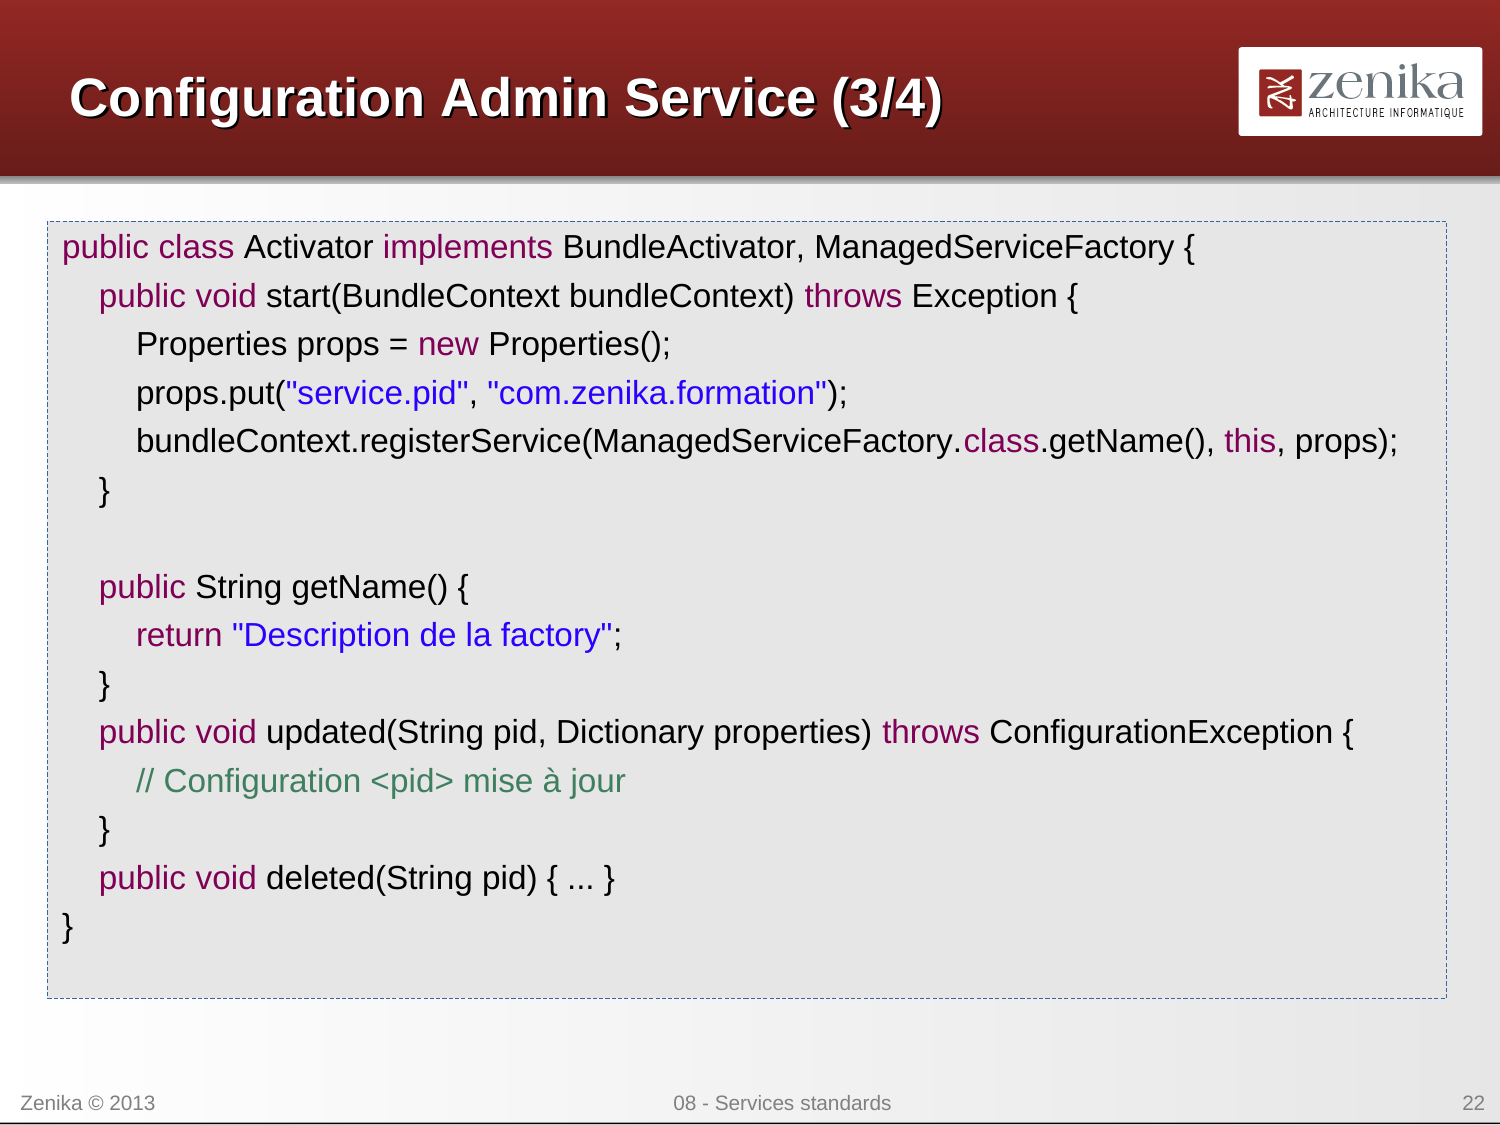

# Configuration Admin Service (3/4)
public class Activator implements BundleActivator, ManagedServiceFactory {
 public void start(BundleContext bundleContext) throws Exception {
 Properties props = new Properties();
 props.put("service.pid", "com.zenika.formation");
 bundleContext.registerService(ManagedServiceFactory.class.getName(), this, props);
 }
 public String getName() {
 return "Description de la factory";
 }
 public void updated(String pid, Dictionary properties) throws ConfigurationException {
 // Configuration <pid> mise à jour
 }
 public void deleted(String pid) { ... }
}